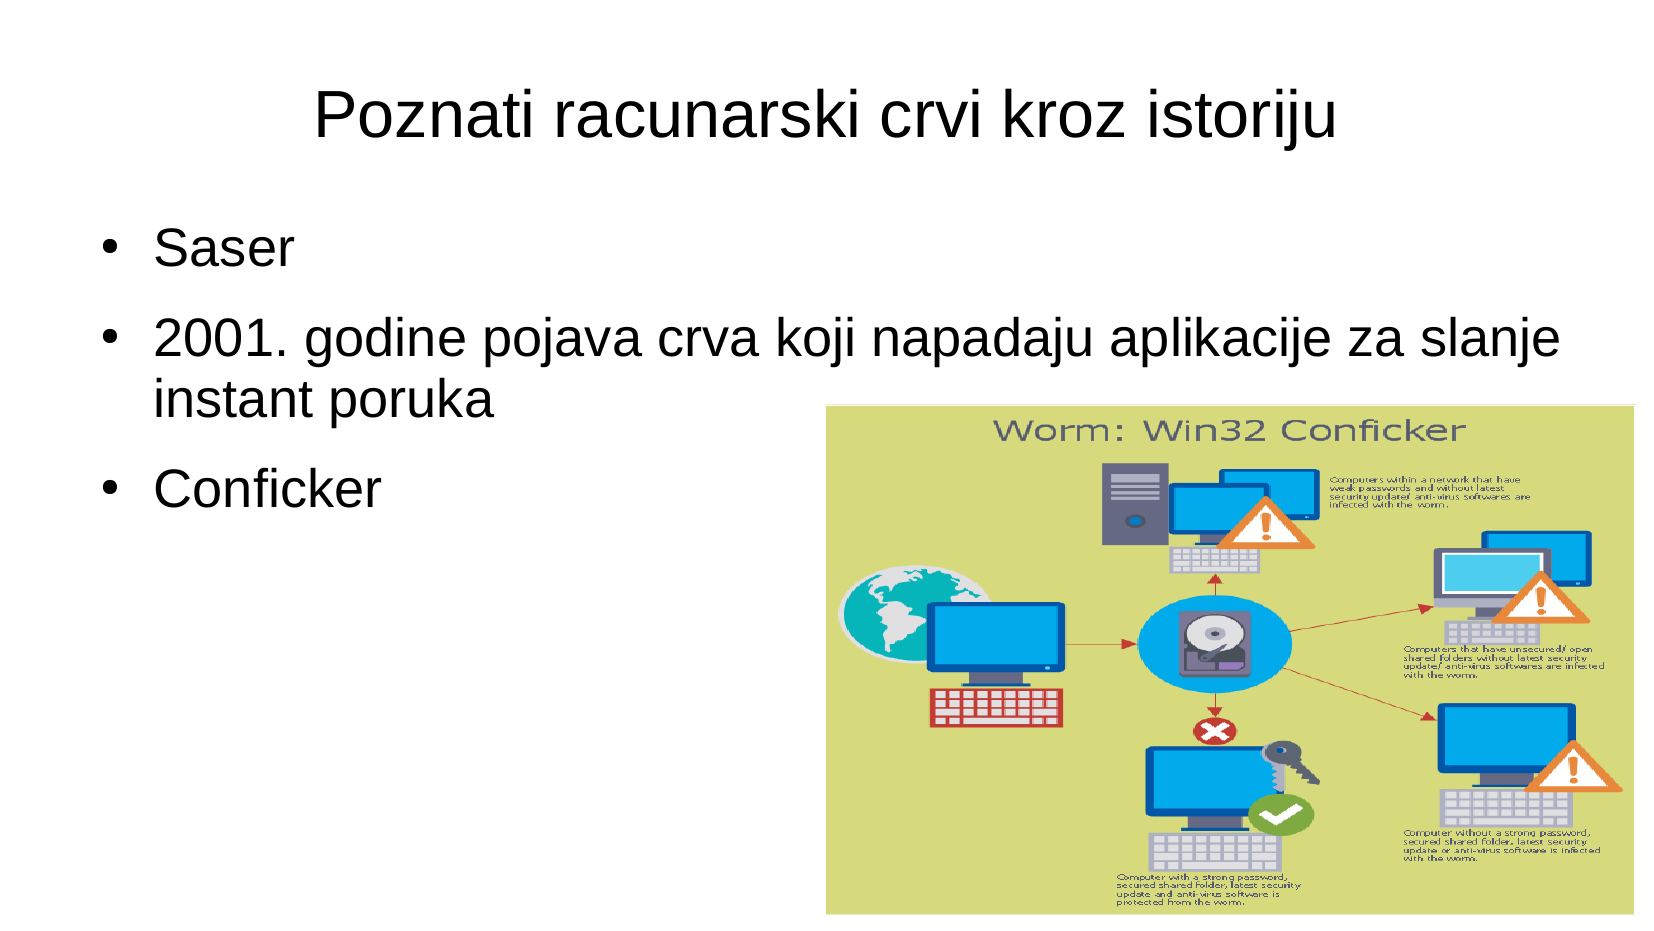

# Poznati racunarski crvi kroz istoriju
Saser
2001. godine pojava crva koji napadaju aplikacije za slanje instant poruka
Conficker